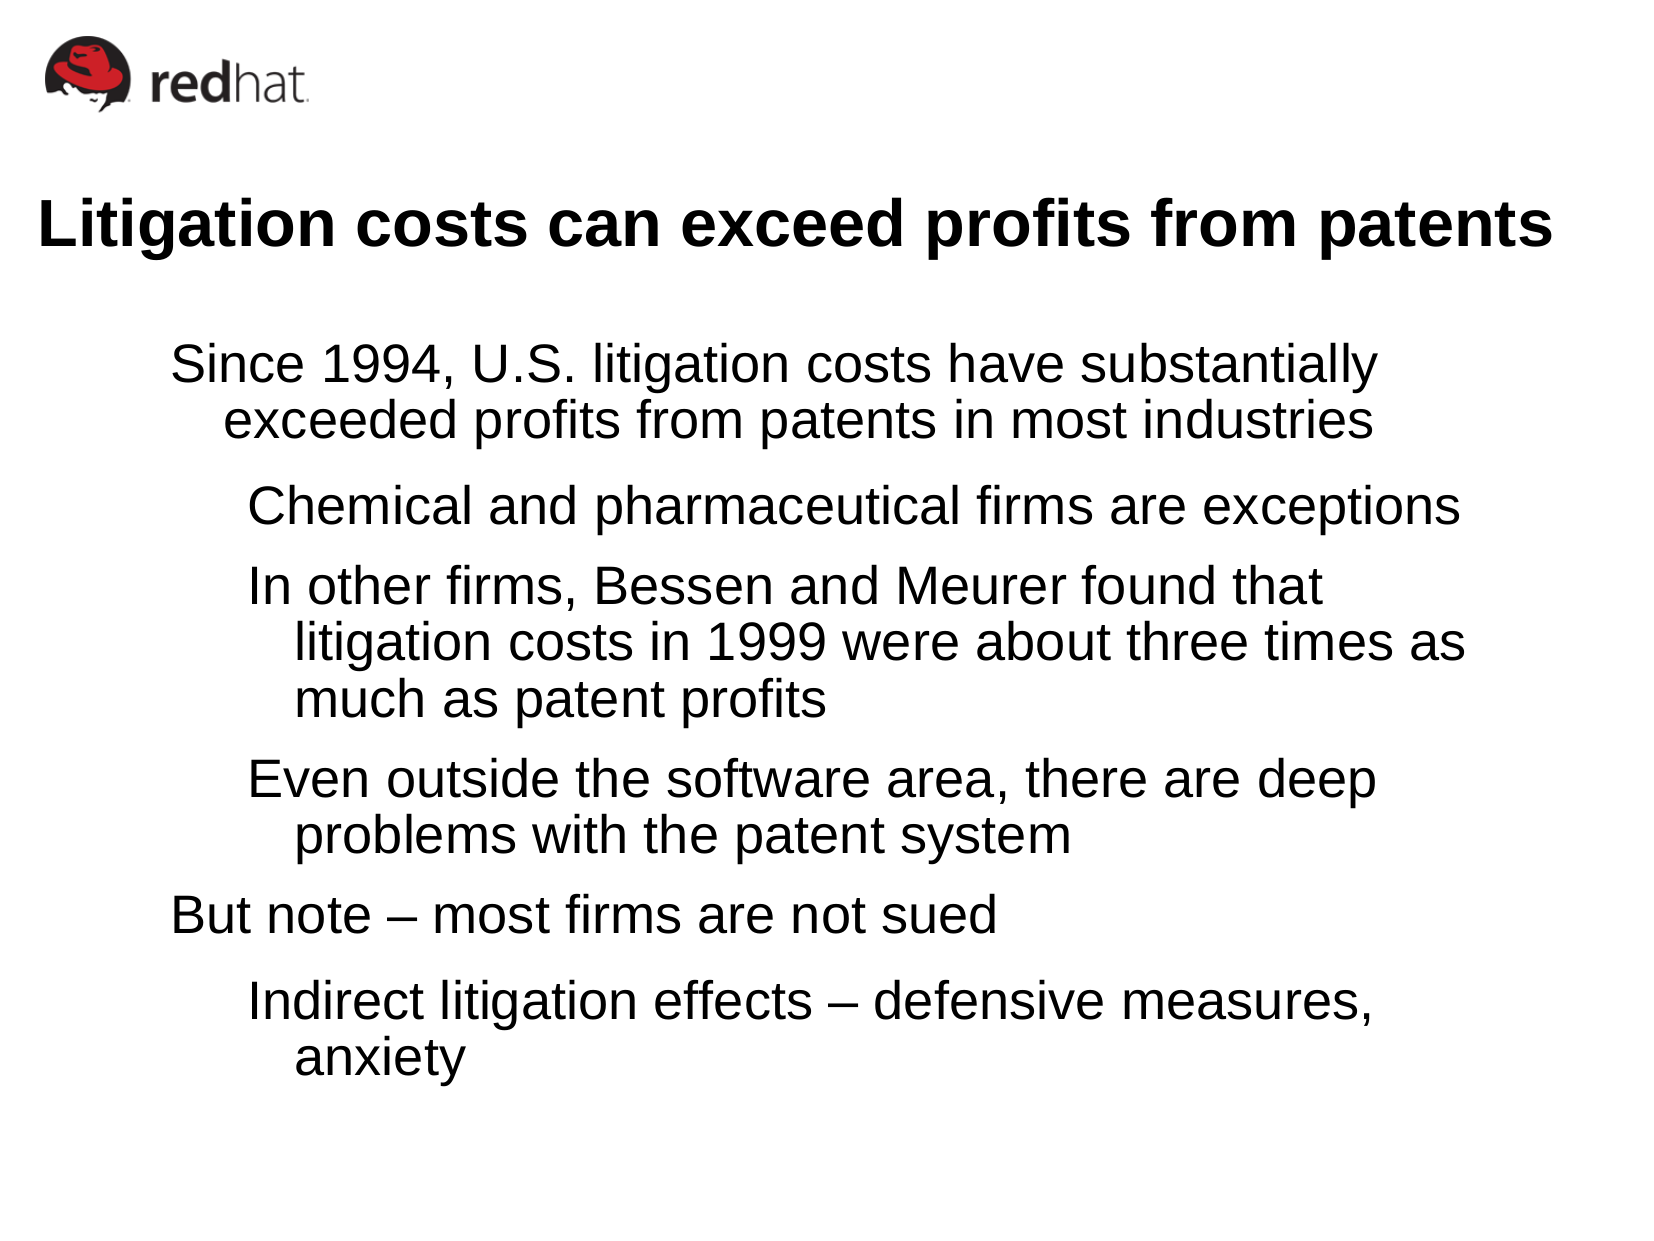

# Litigation costs can exceed profits from patents
Since 1994, U.S. litigation costs have substantially exceeded profits from patents in most industries
Chemical and pharmaceutical firms are exceptions
In other firms, Bessen and Meurer found that litigation costs in 1999 were about three times as much as patent profits
Even outside the software area, there are deep problems with the patent system
But note – most firms are not sued
Indirect litigation effects – defensive measures, anxiety